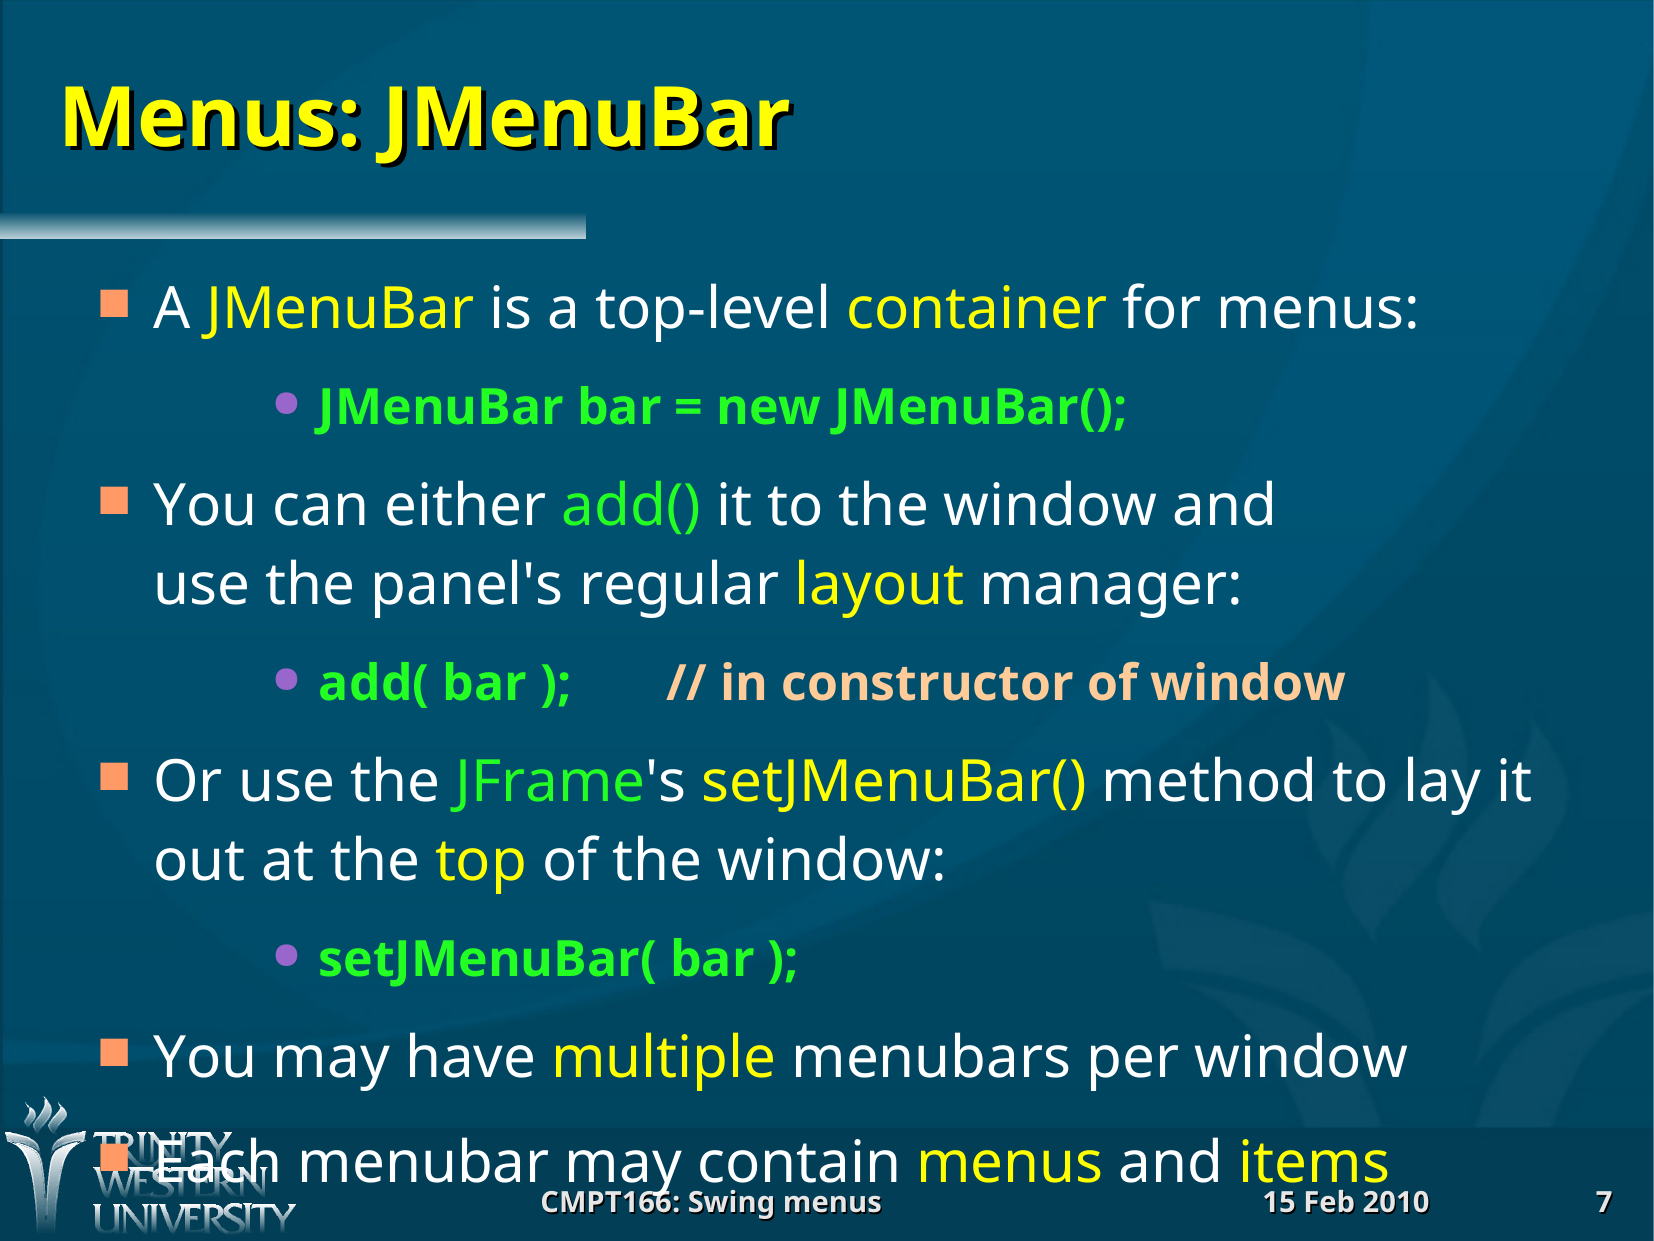

# Menus: JMenuBar
A JMenuBar is a top-level container for menus:
JMenuBar bar = new JMenuBar();
You can either add() it to the window and
use the panel's regular layout manager:
add( bar );		// in constructor of window
Or use the JFrame's setJMenuBar() method to lay it out at the top of the window:
setJMenuBar( bar );
You may have multiple menubars per window
Each menubar may contain menus and items
CMPT166: Swing menus
15 Feb 2010
7